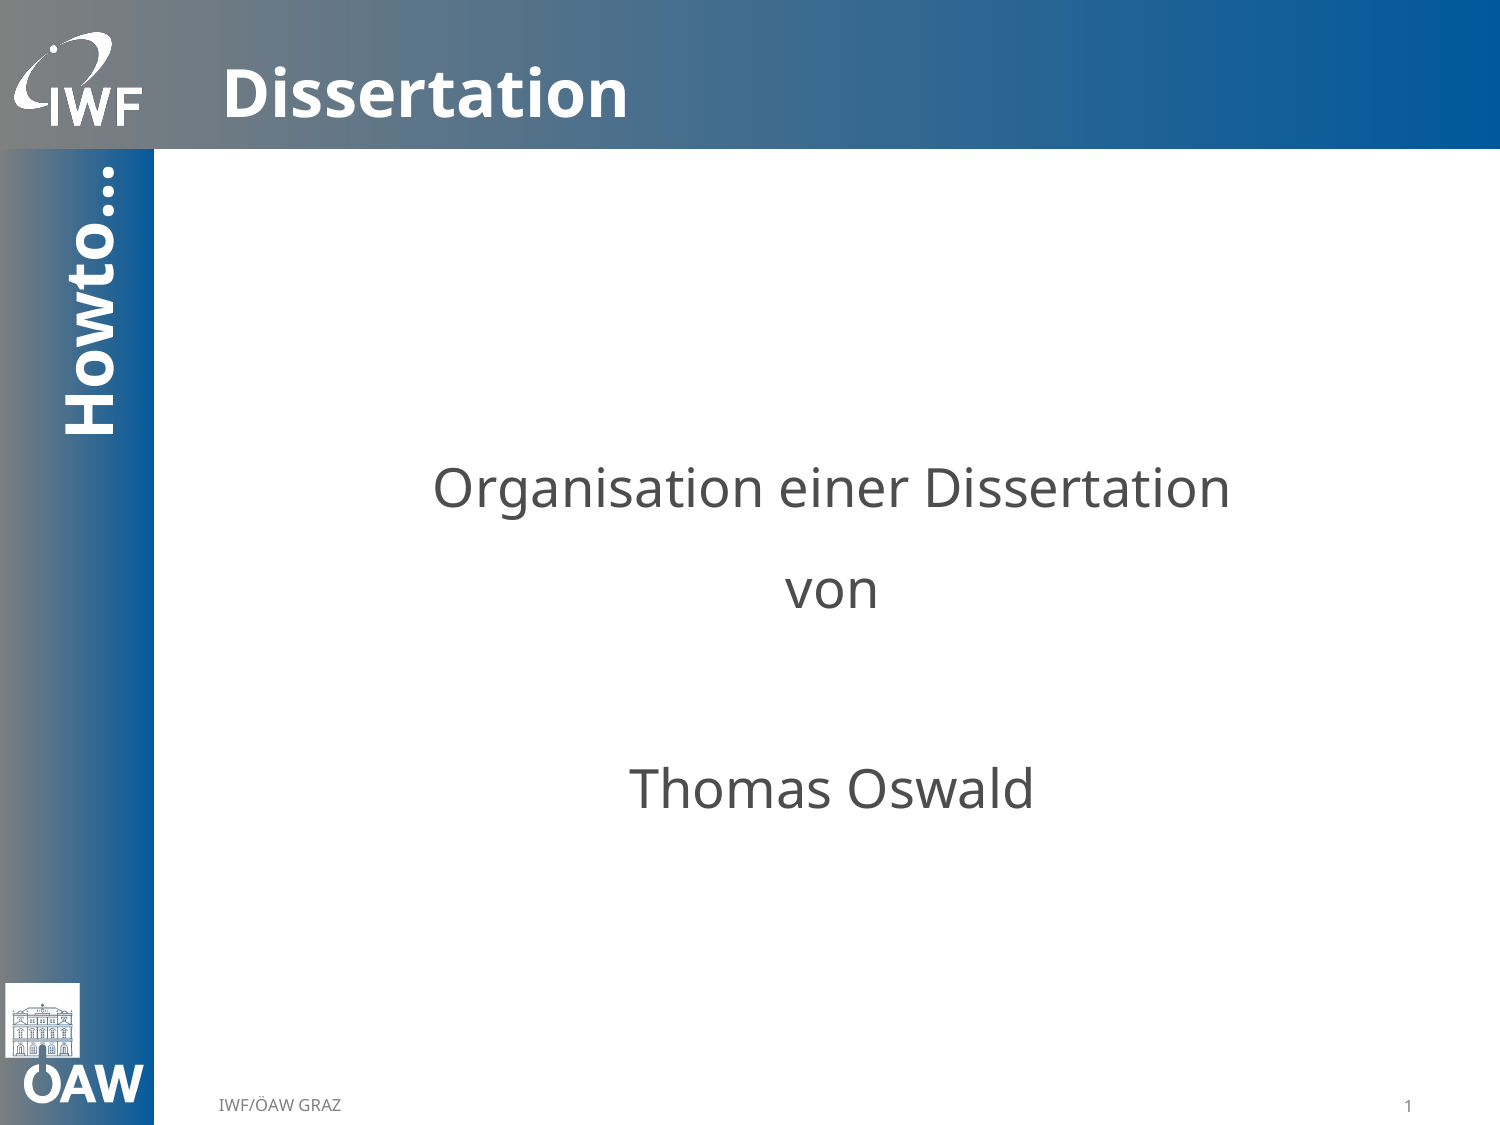

# Dissertation
Organisation einer Dissertation
von
Thomas Oswald
Howto...
IWF/ÖAW GRAZ
1